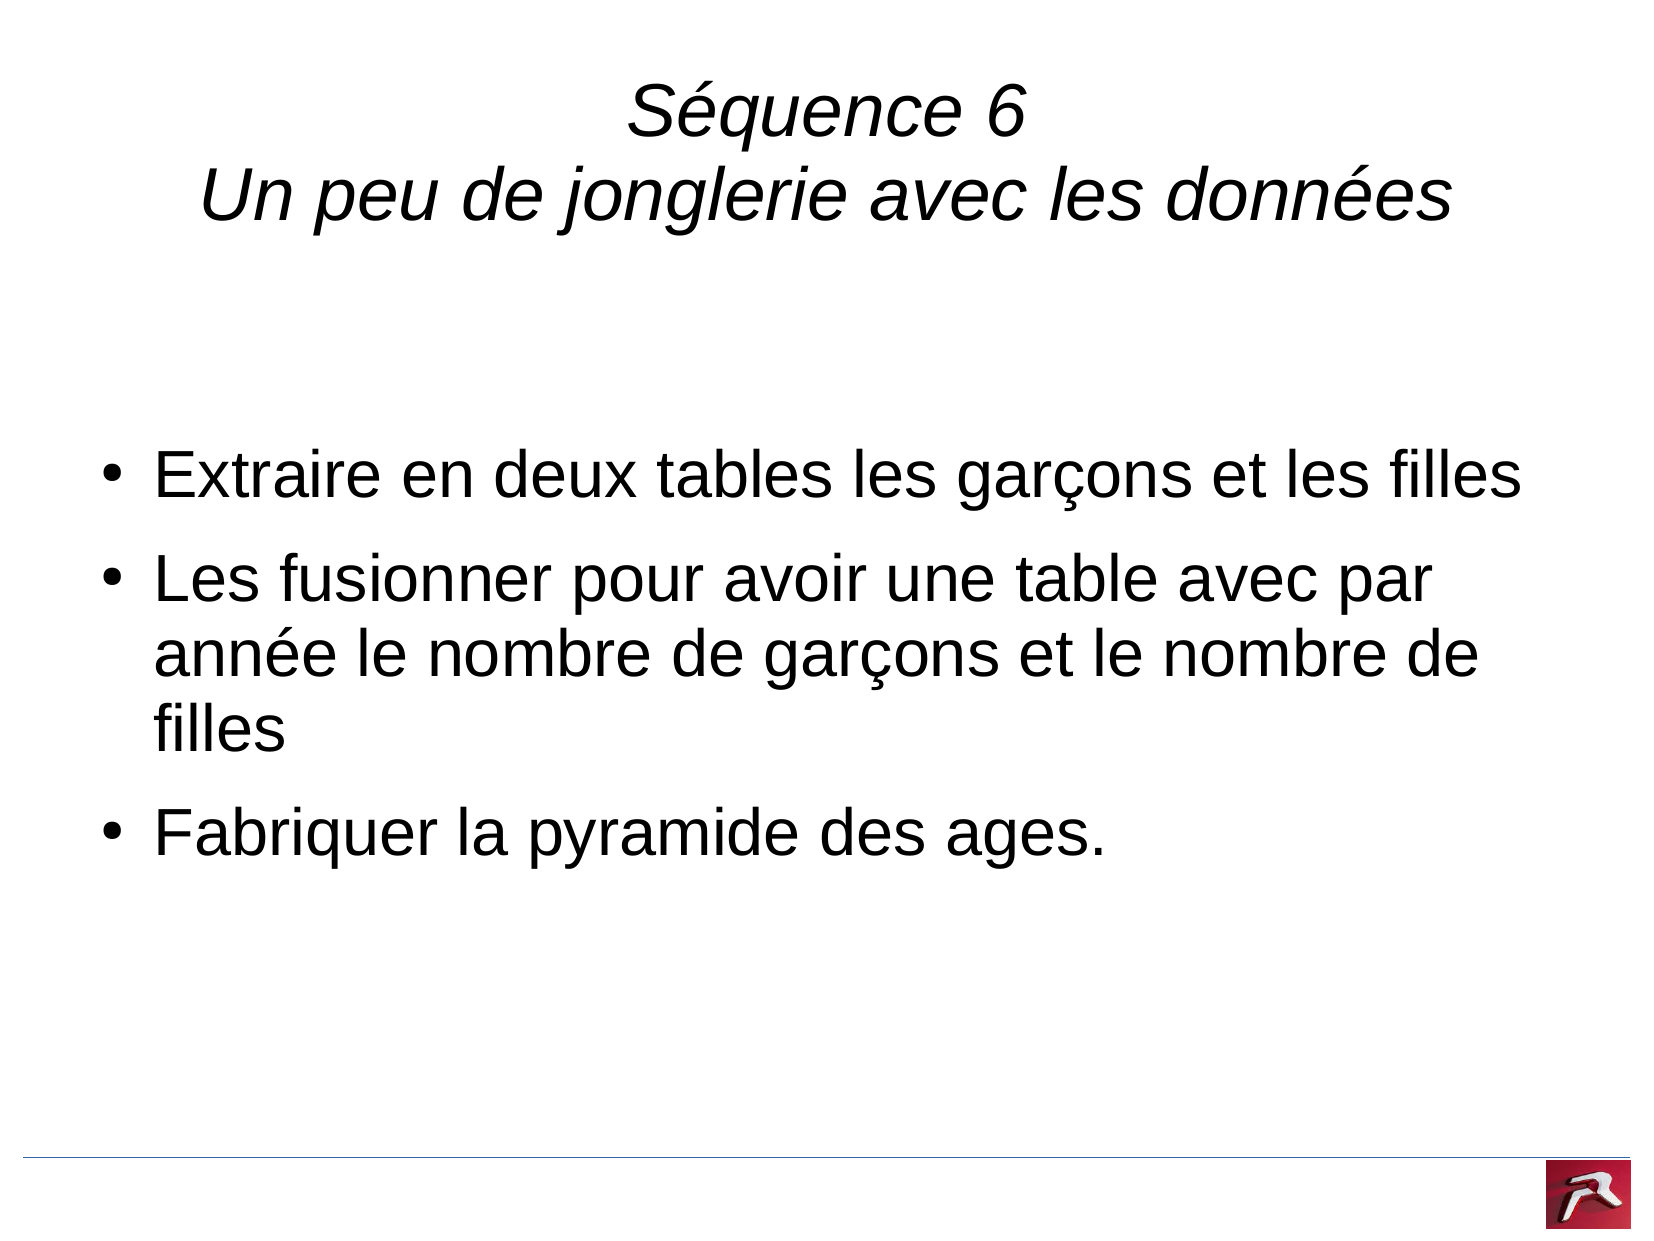

# Séquence 6 Un peu de jonglerie avec les données
Extraire en deux tables les garçons et les filles
Les fusionner pour avoir une table avec par année le nombre de garçons et le nombre de filles
Fabriquer la pyramide des ages.